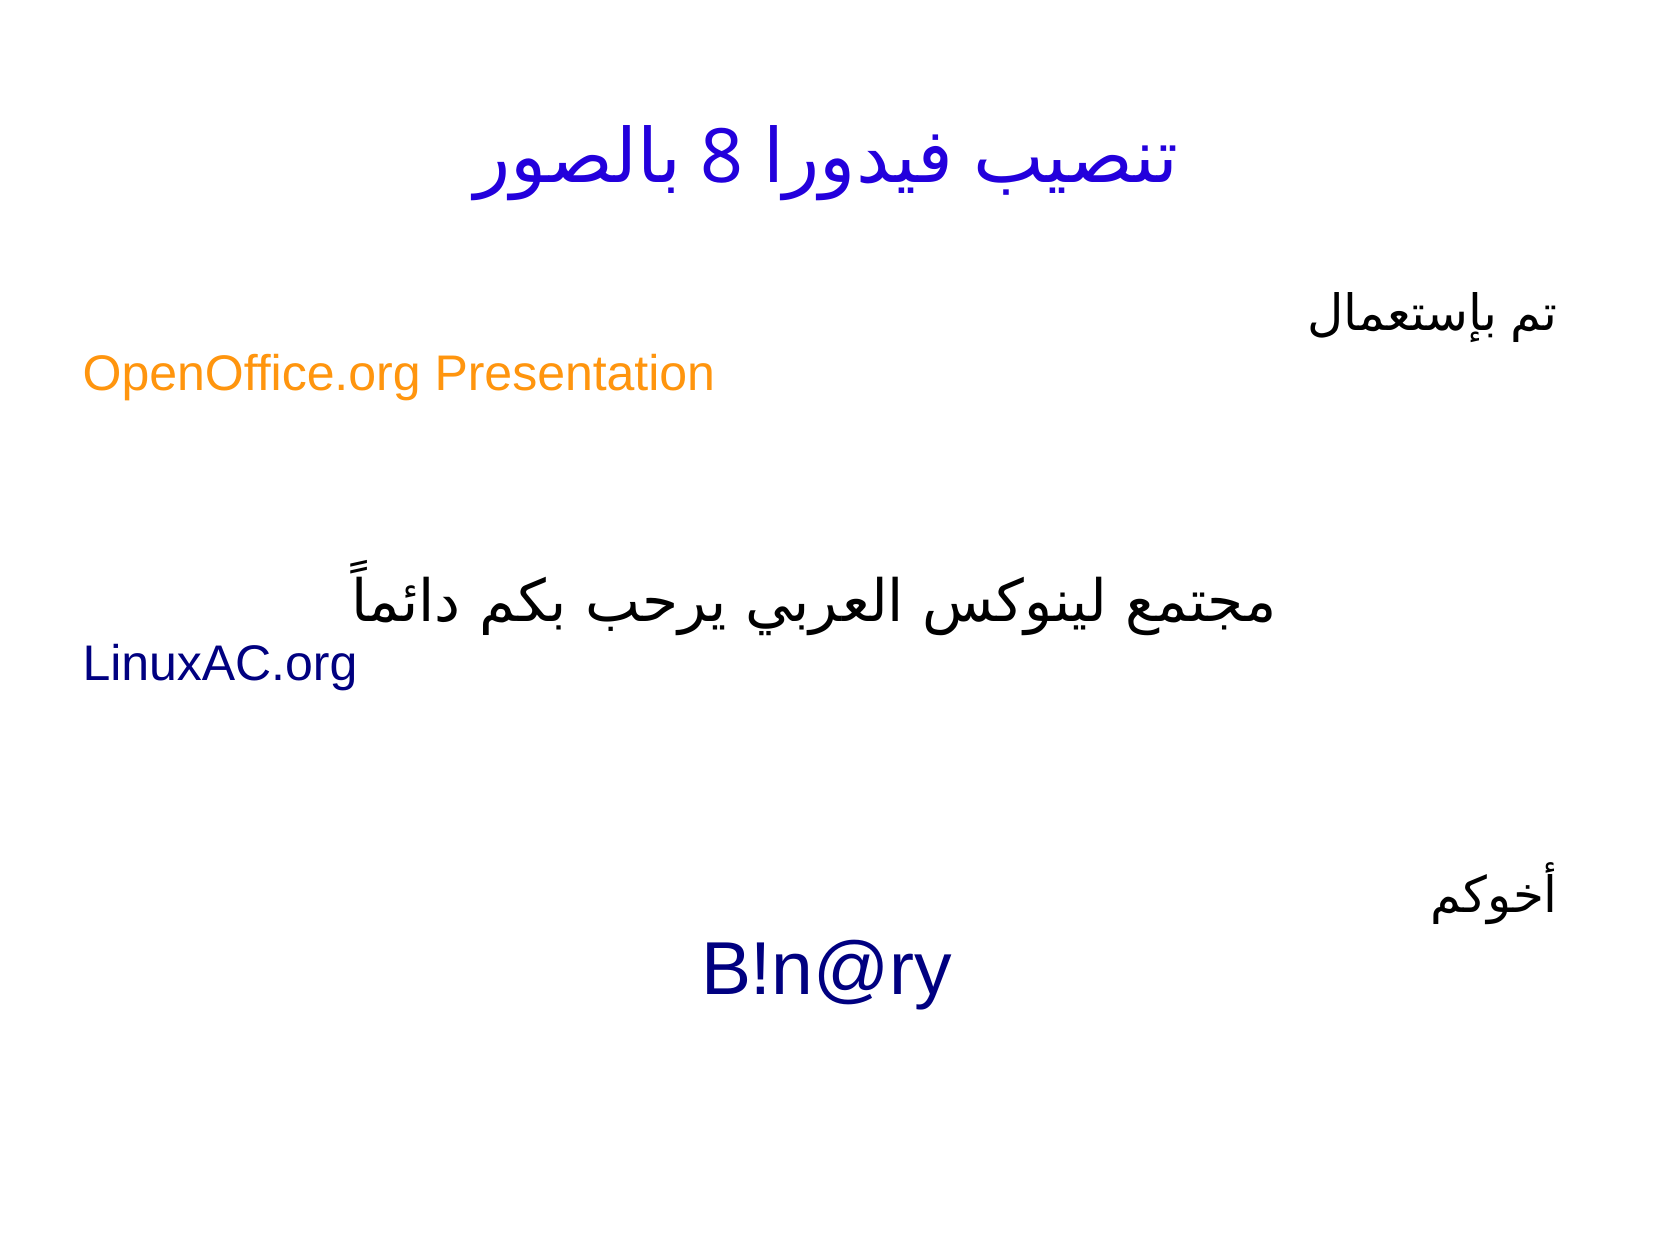

# تنصيب فيدورا 8 بالصور
تم بإستعمال
OpenOffice.org Presentation
مجتمع لينوكس العربي يرحب بكم دائماً
LinuxAC.org
أخوكم
B!n@ry